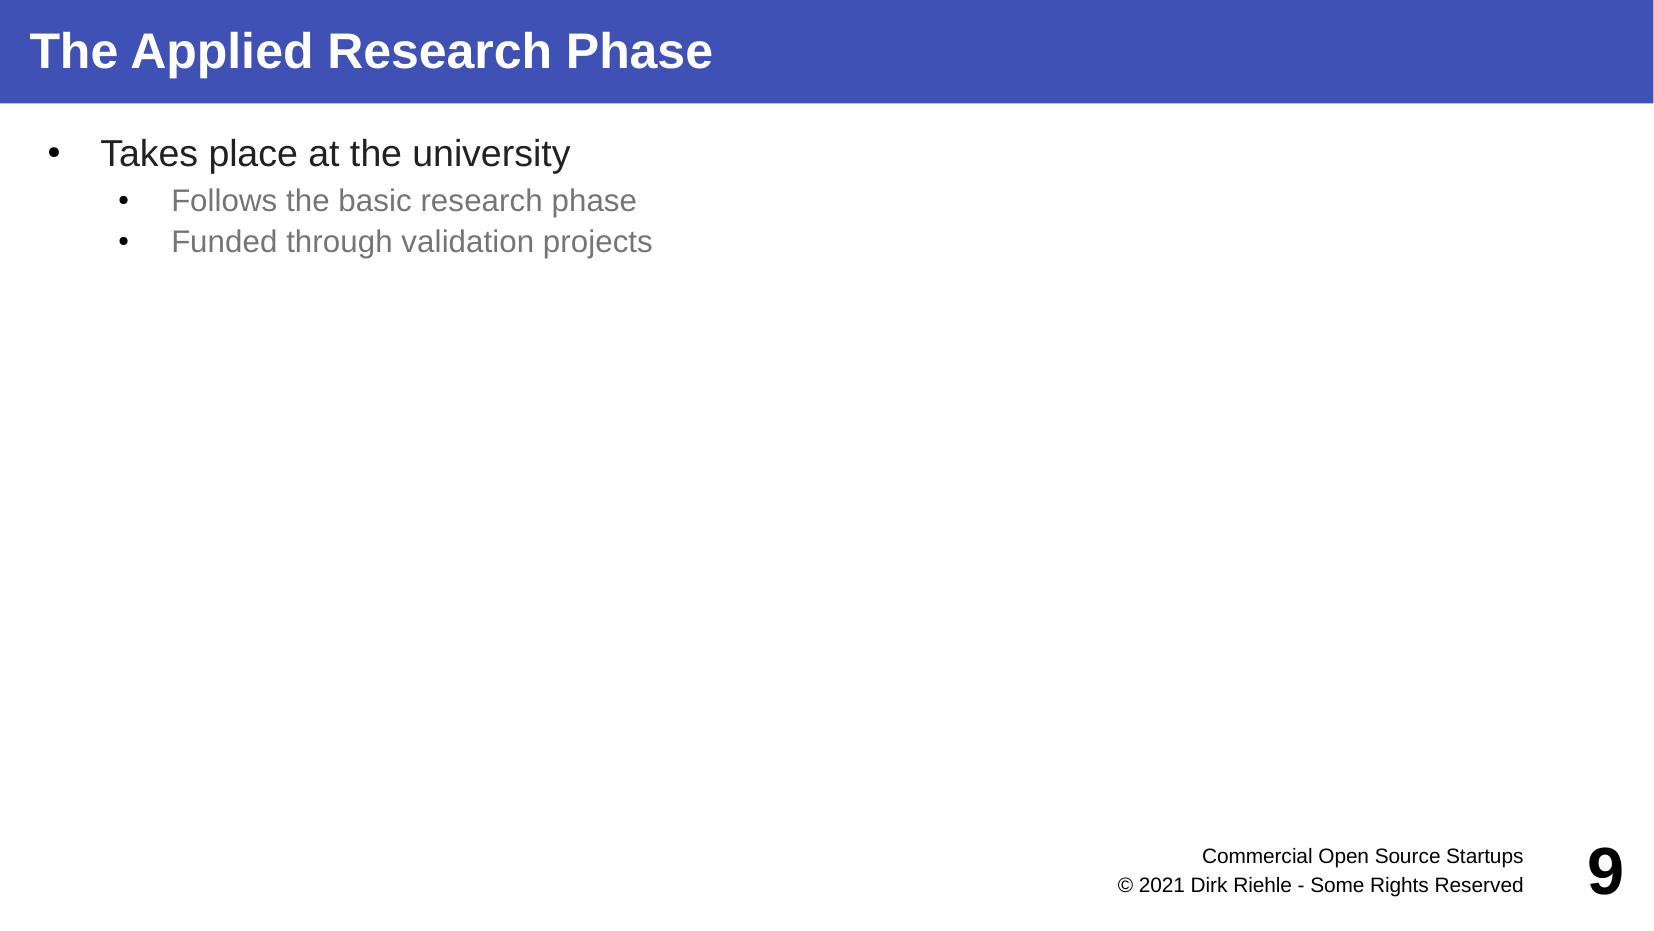

# The Applied Research Phase
Takes place at the university
Follows the basic research phase
Funded through validation projects
Commercial Open Source Startups
9
© 2021 Dirk Riehle - Some Rights Reserved